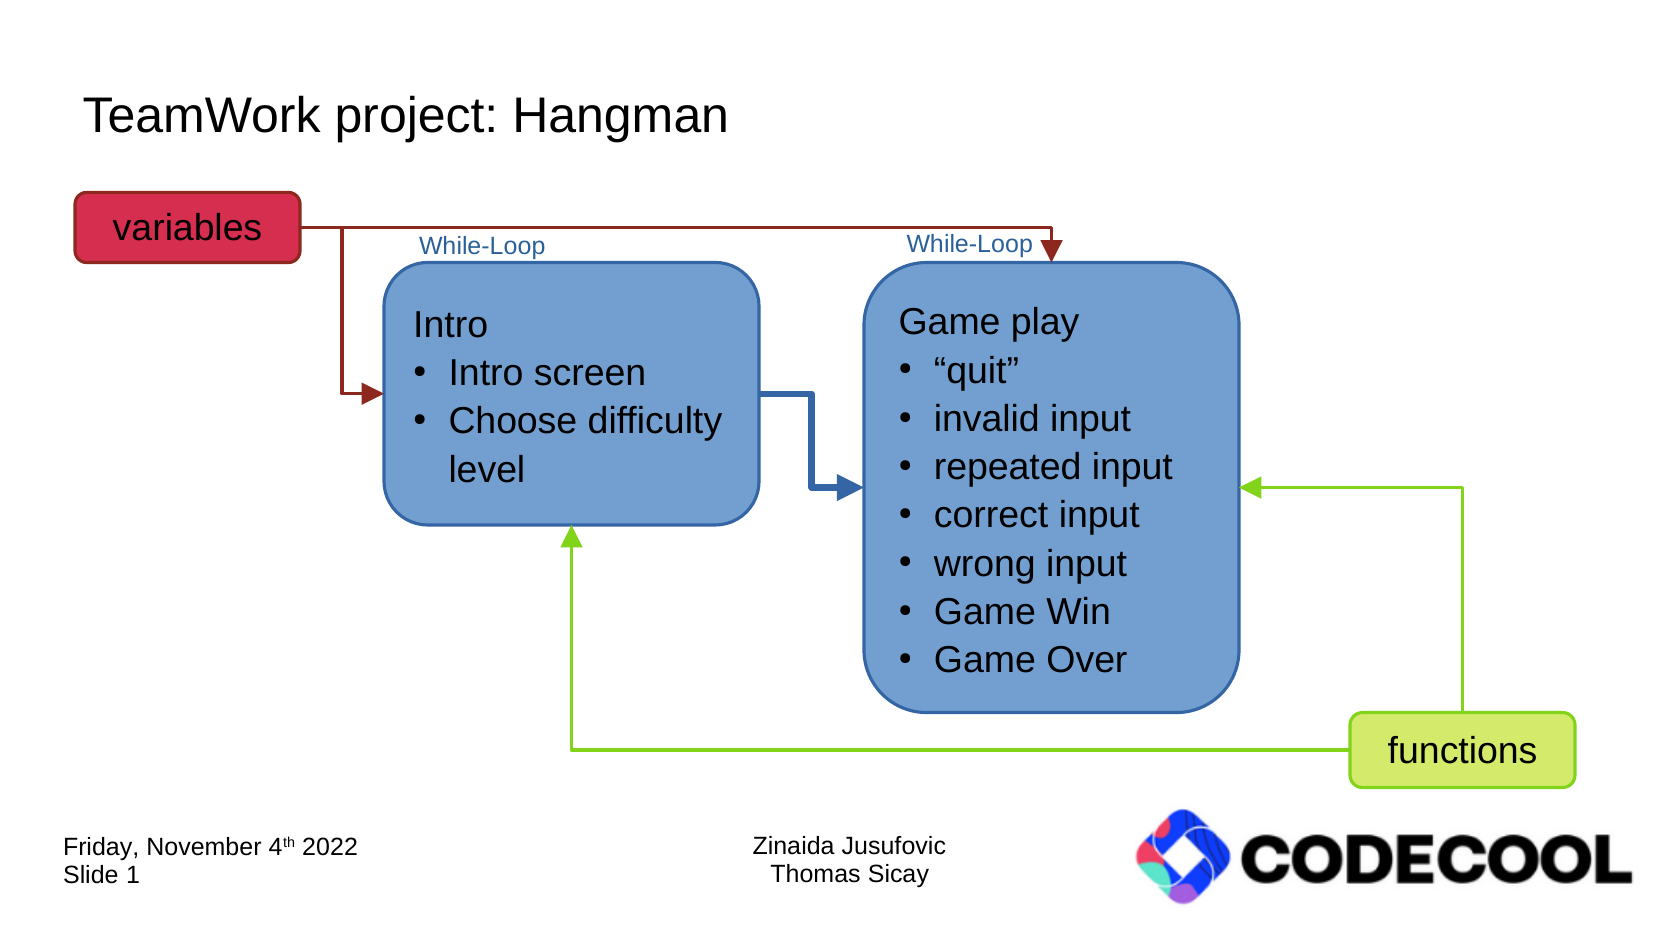

# TeamWork project: Hangman
variables
While-Loop
While-Loop
Intro
Intro screen
Choose difficulty level
Game play
“quit”
invalid input
repeated input
correct input
wrong input
Game Win
Game Over
functions
Zinaida Jusufovic
Thomas Sicay
Friday, November 4th 2022
Slide